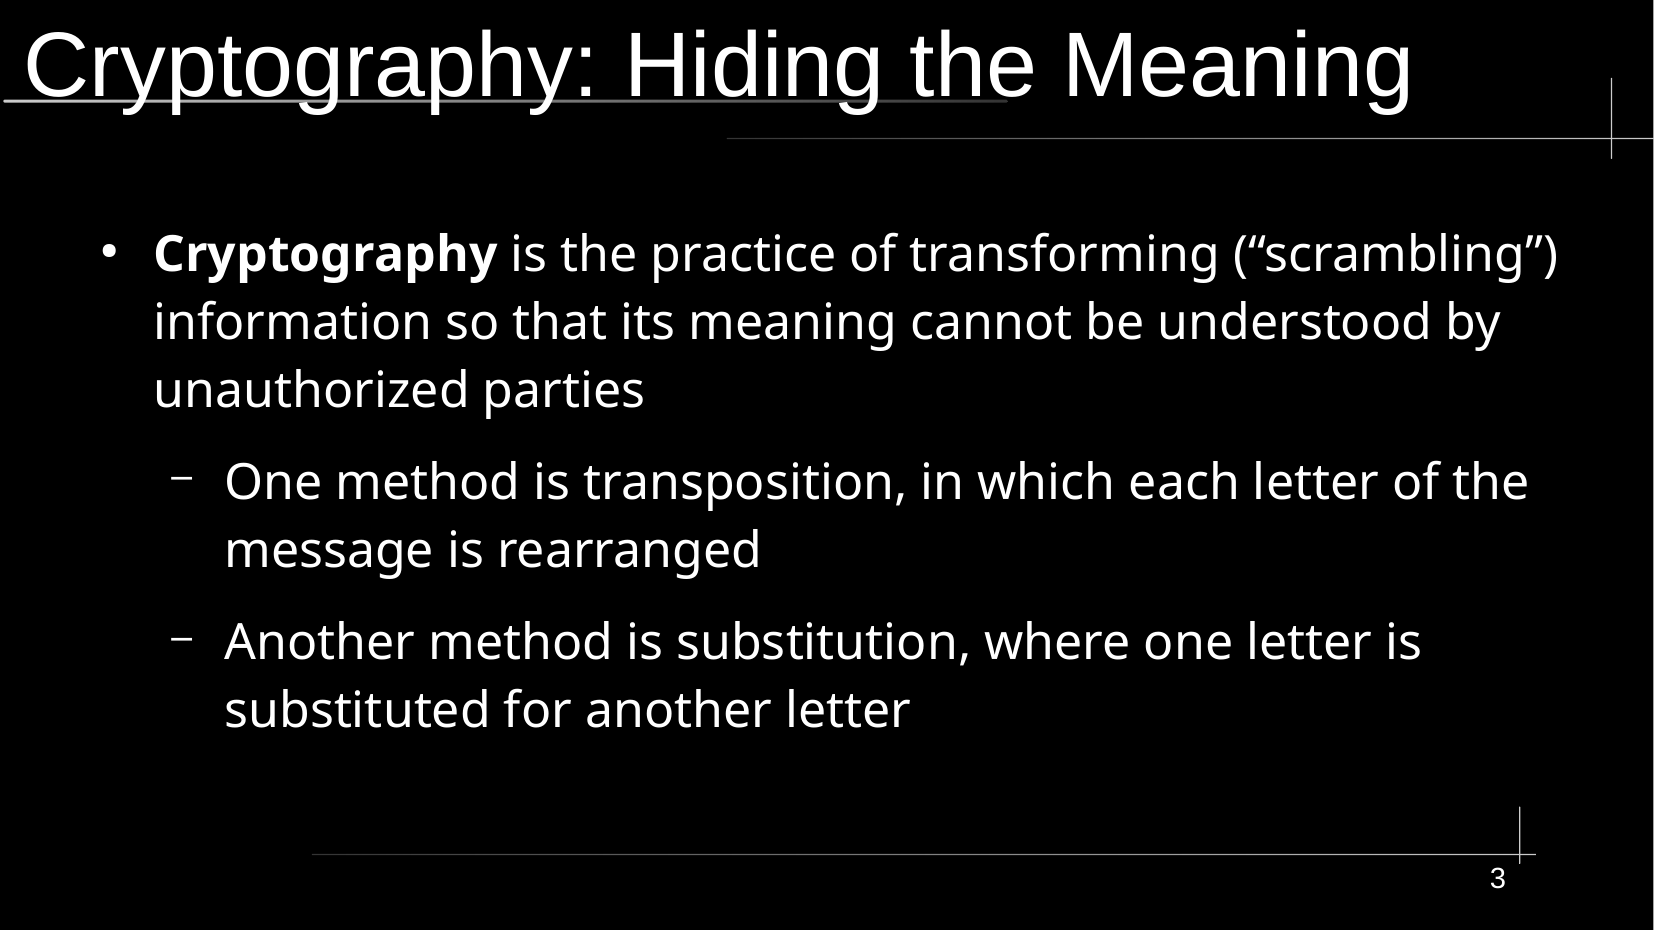

# Cryptography: Hiding the Meaning
Cryptography is the practice of transforming (“scrambling”) information so that its meaning cannot be understood by unauthorized parties
One method is transposition, in which each letter of the message is rearranged
Another method is substitution, where one letter is substituted for another letter
3